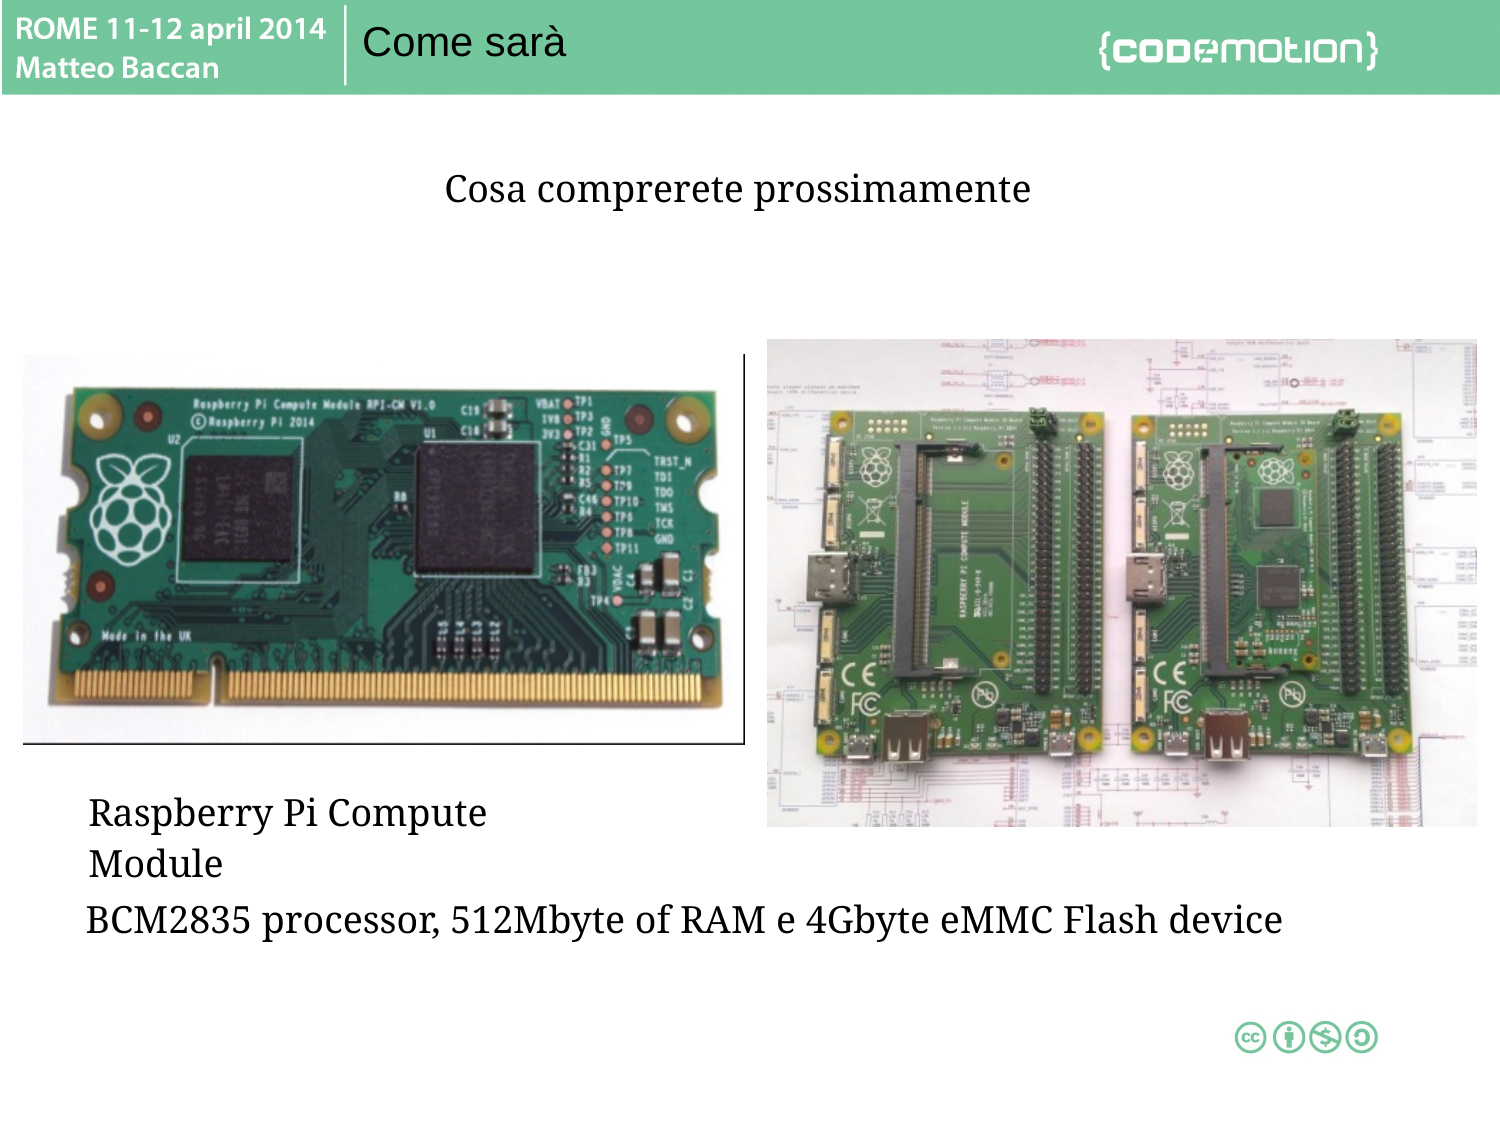

# Come sarà
Cosa comprerete prossimamente
Raspberry Pi Compute Module
BCM2835 processor, 512Mbyte of RAM e 4Gbyte eMMC Flash device